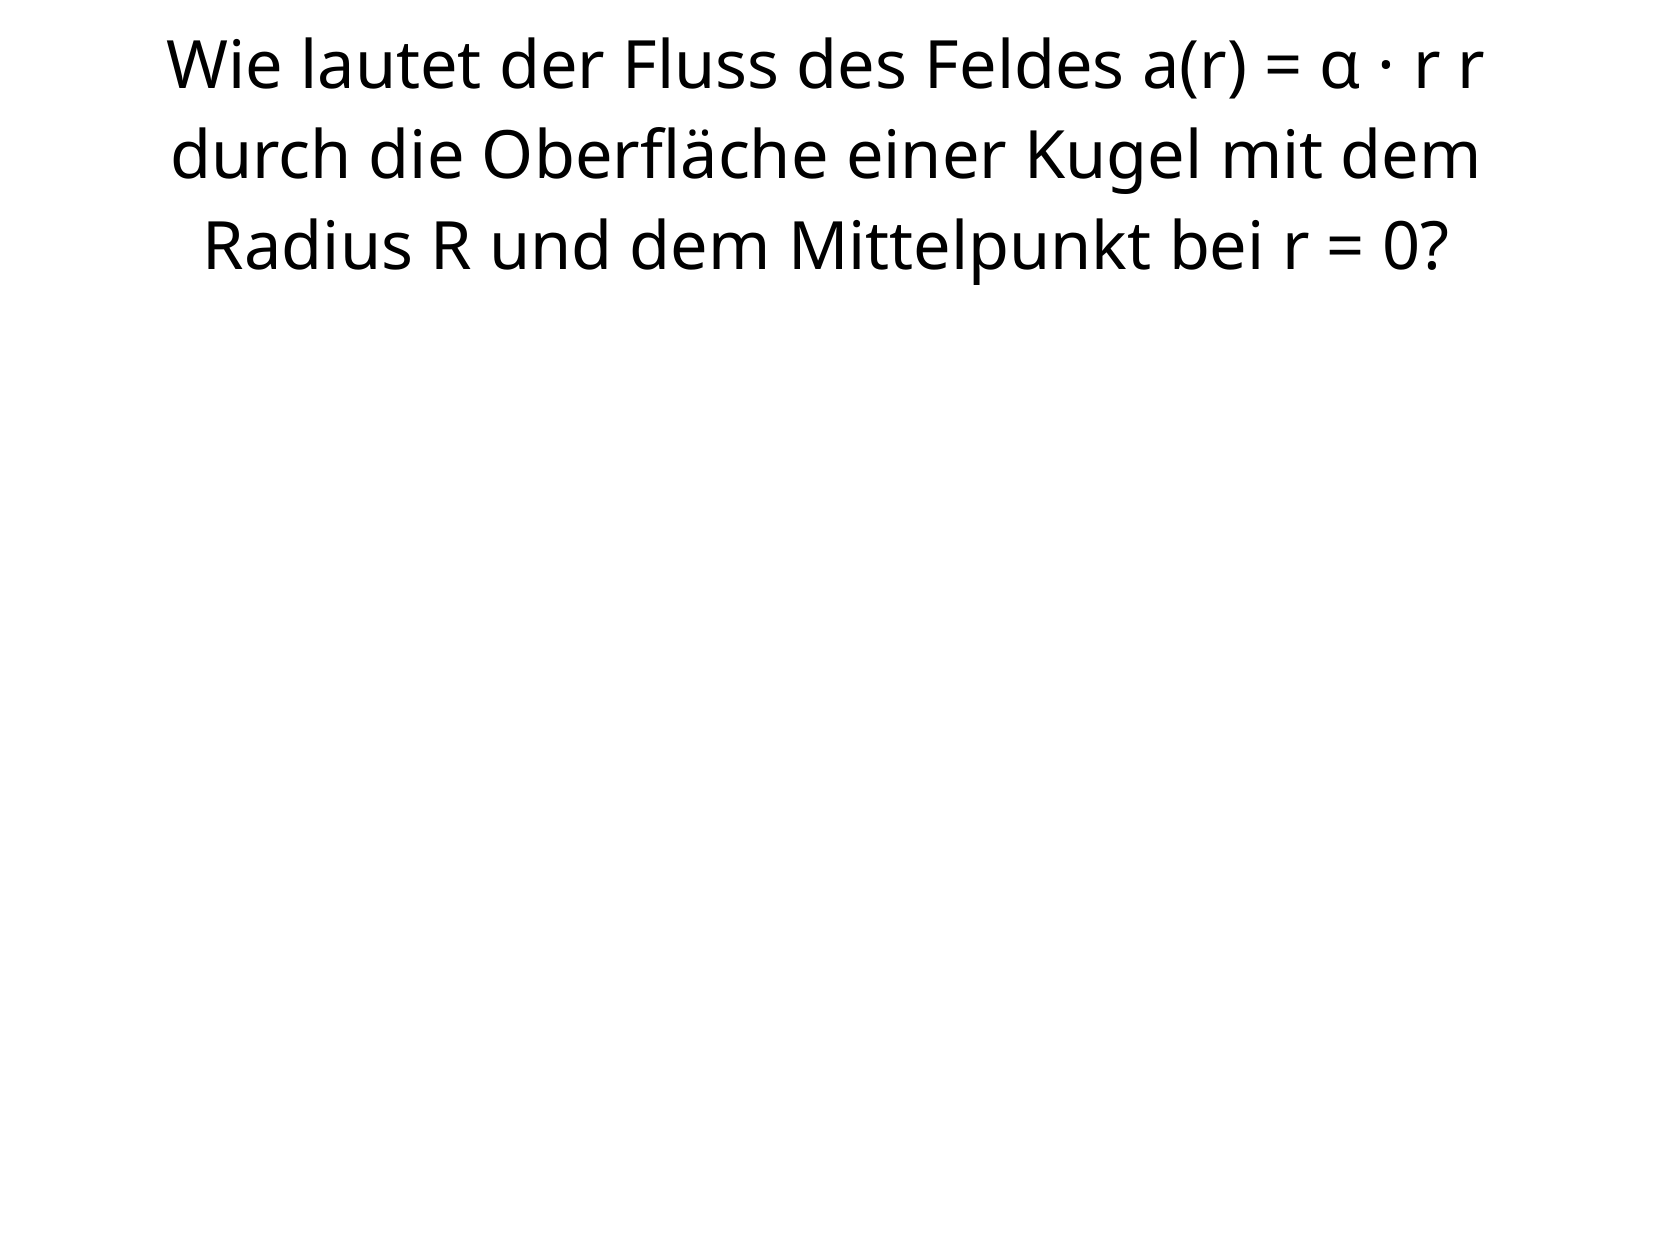

# Wie lautet der Fluss des Feldes a(r) = α · r r durch die Oberfläche einer Kugel mit dem Radius R und dem Mittelpunkt bei r = 0?